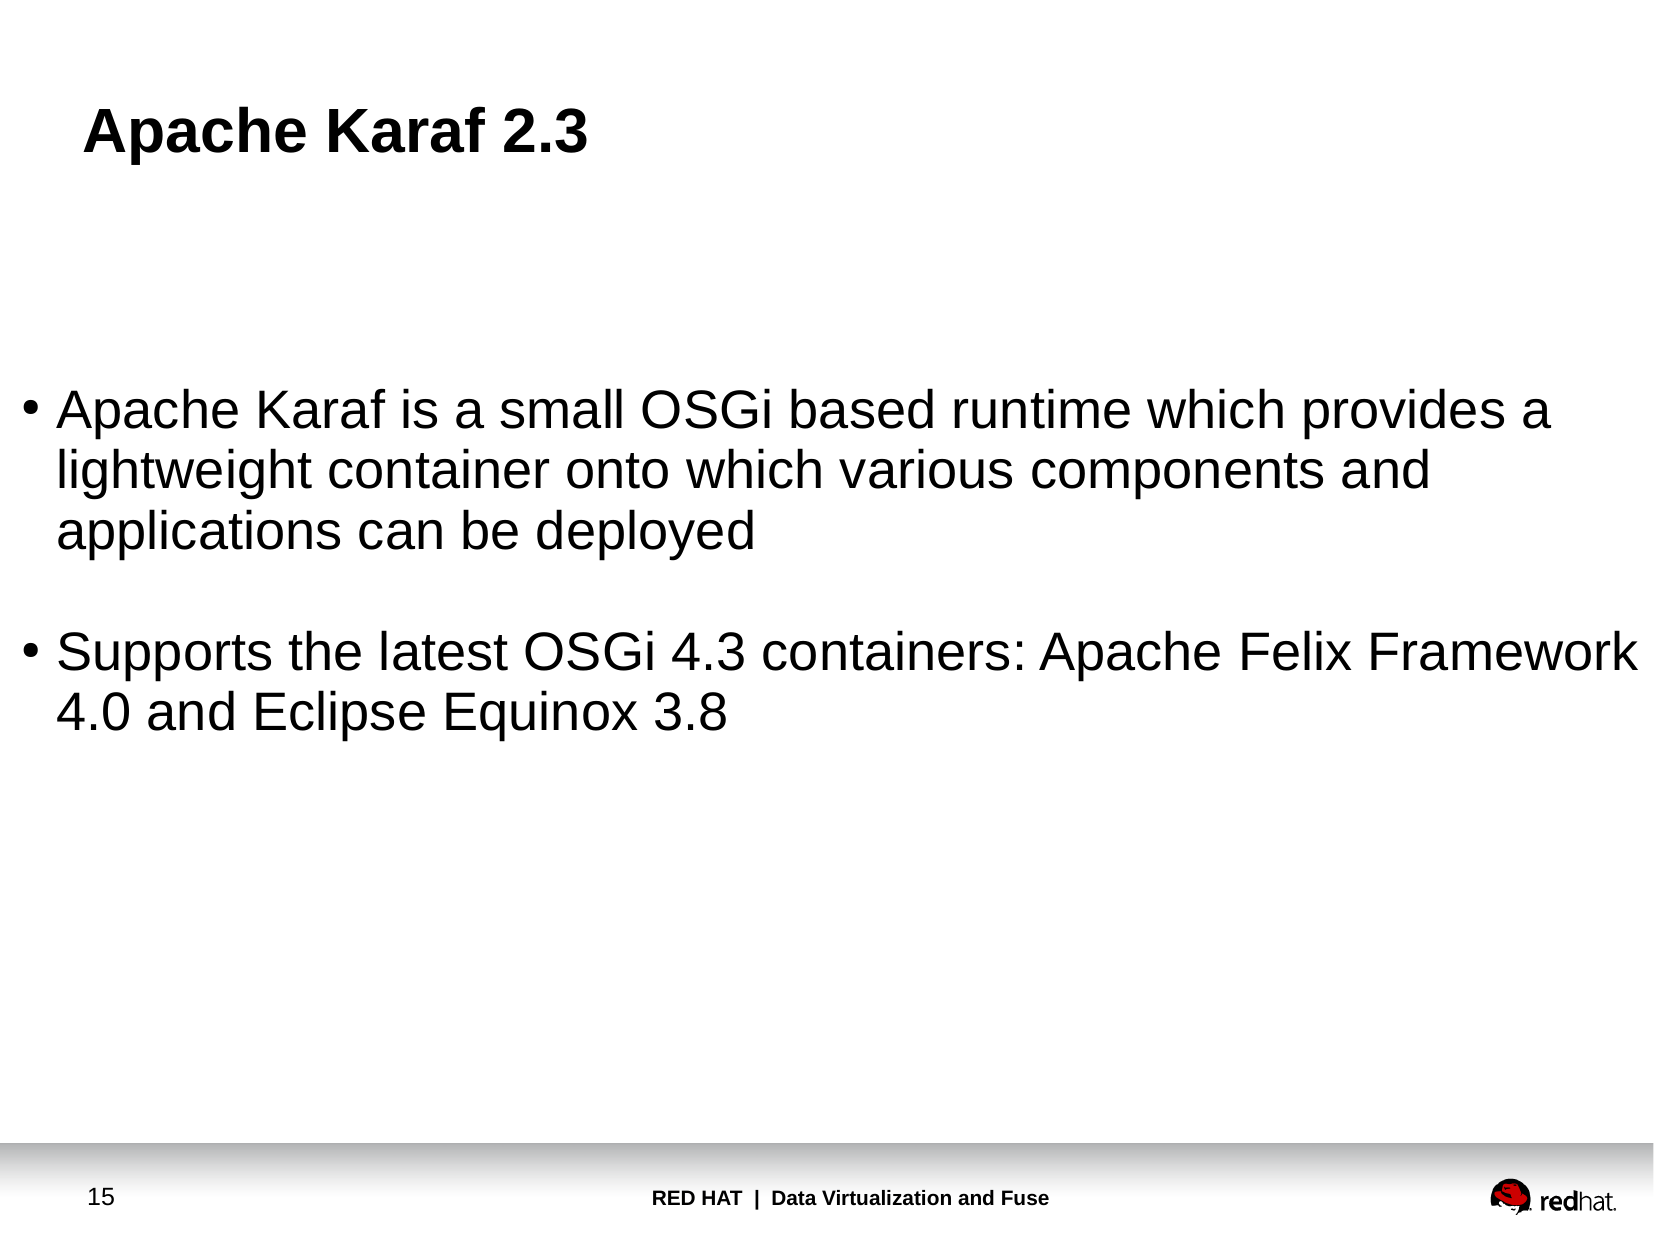

# Apache Karaf 2.3
Apache Karaf is a small OSGi based runtime which provides a lightweight container onto which various components and applications can be deployed
Supports the latest OSGi 4.3 containers: Apache Felix Framework 4.0 and Eclipse Equinox 3.8